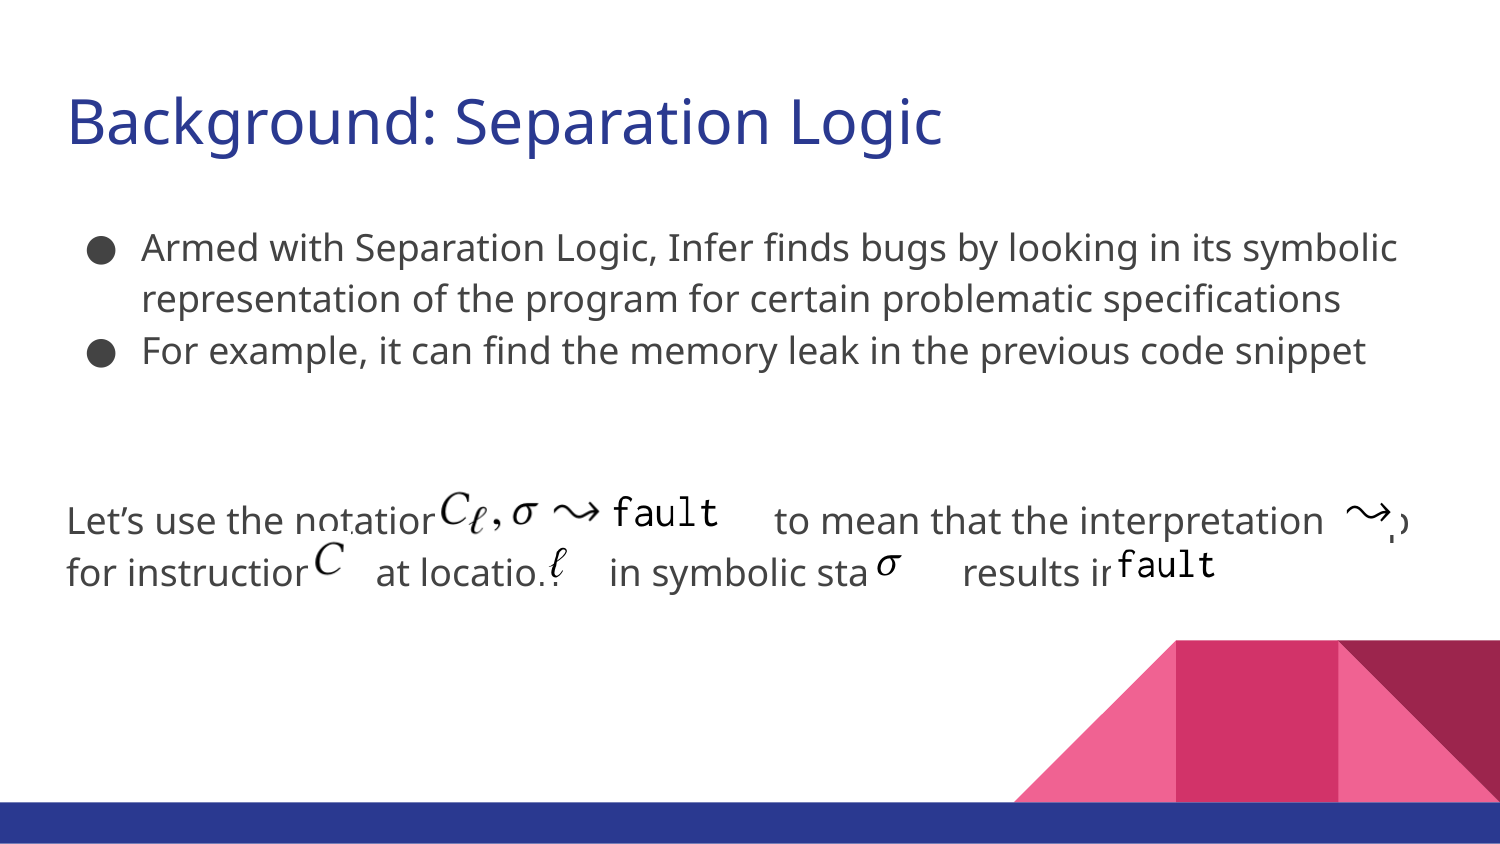

# Background: Separation Logic
Armed with Separation Logic, Infer finds bugs by looking in its symbolic representation of the program for certain problematic specifications
For example, it can find the memory leak in the previous code snippet
Let’s use the notation to mean that the interpretation step
for instruction at location in symbolic state results in a